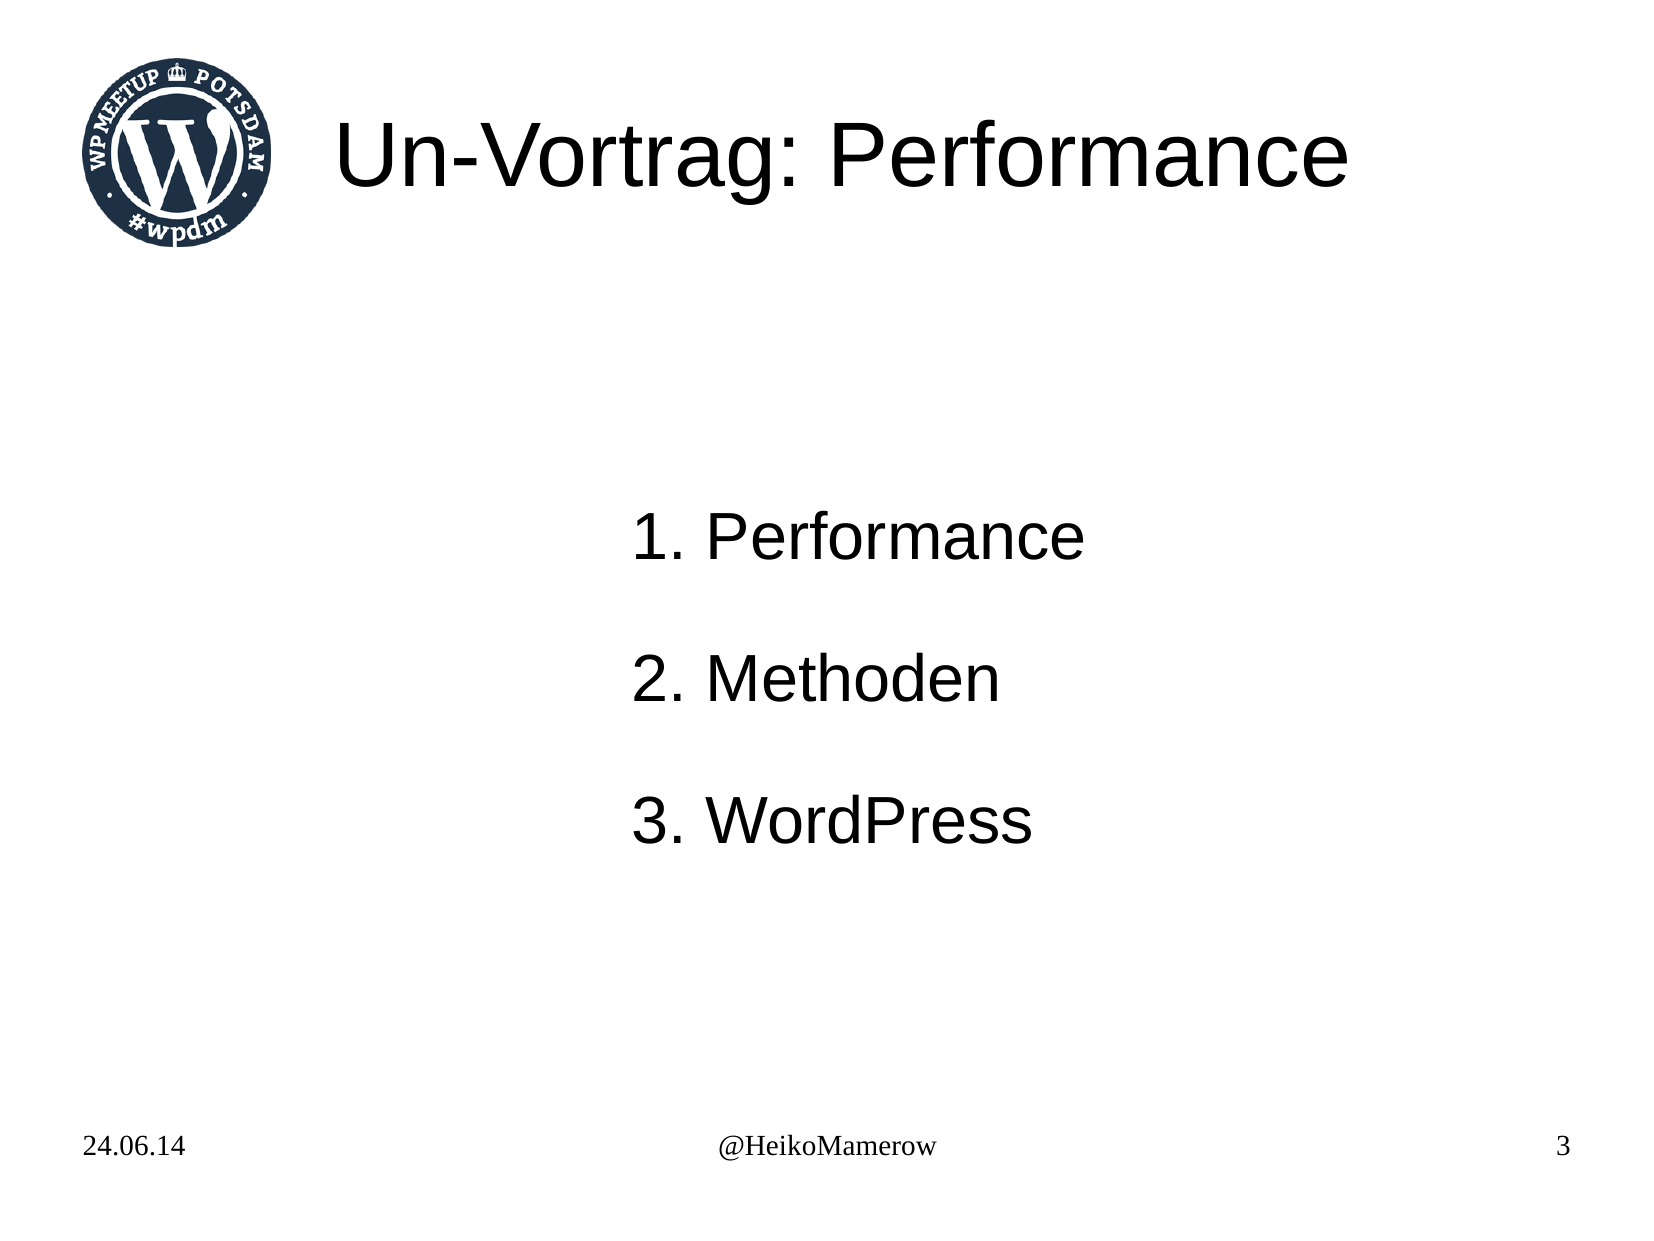

# Performance
Methoden
WordPress
24.06.14
@HeikoMamerow
3